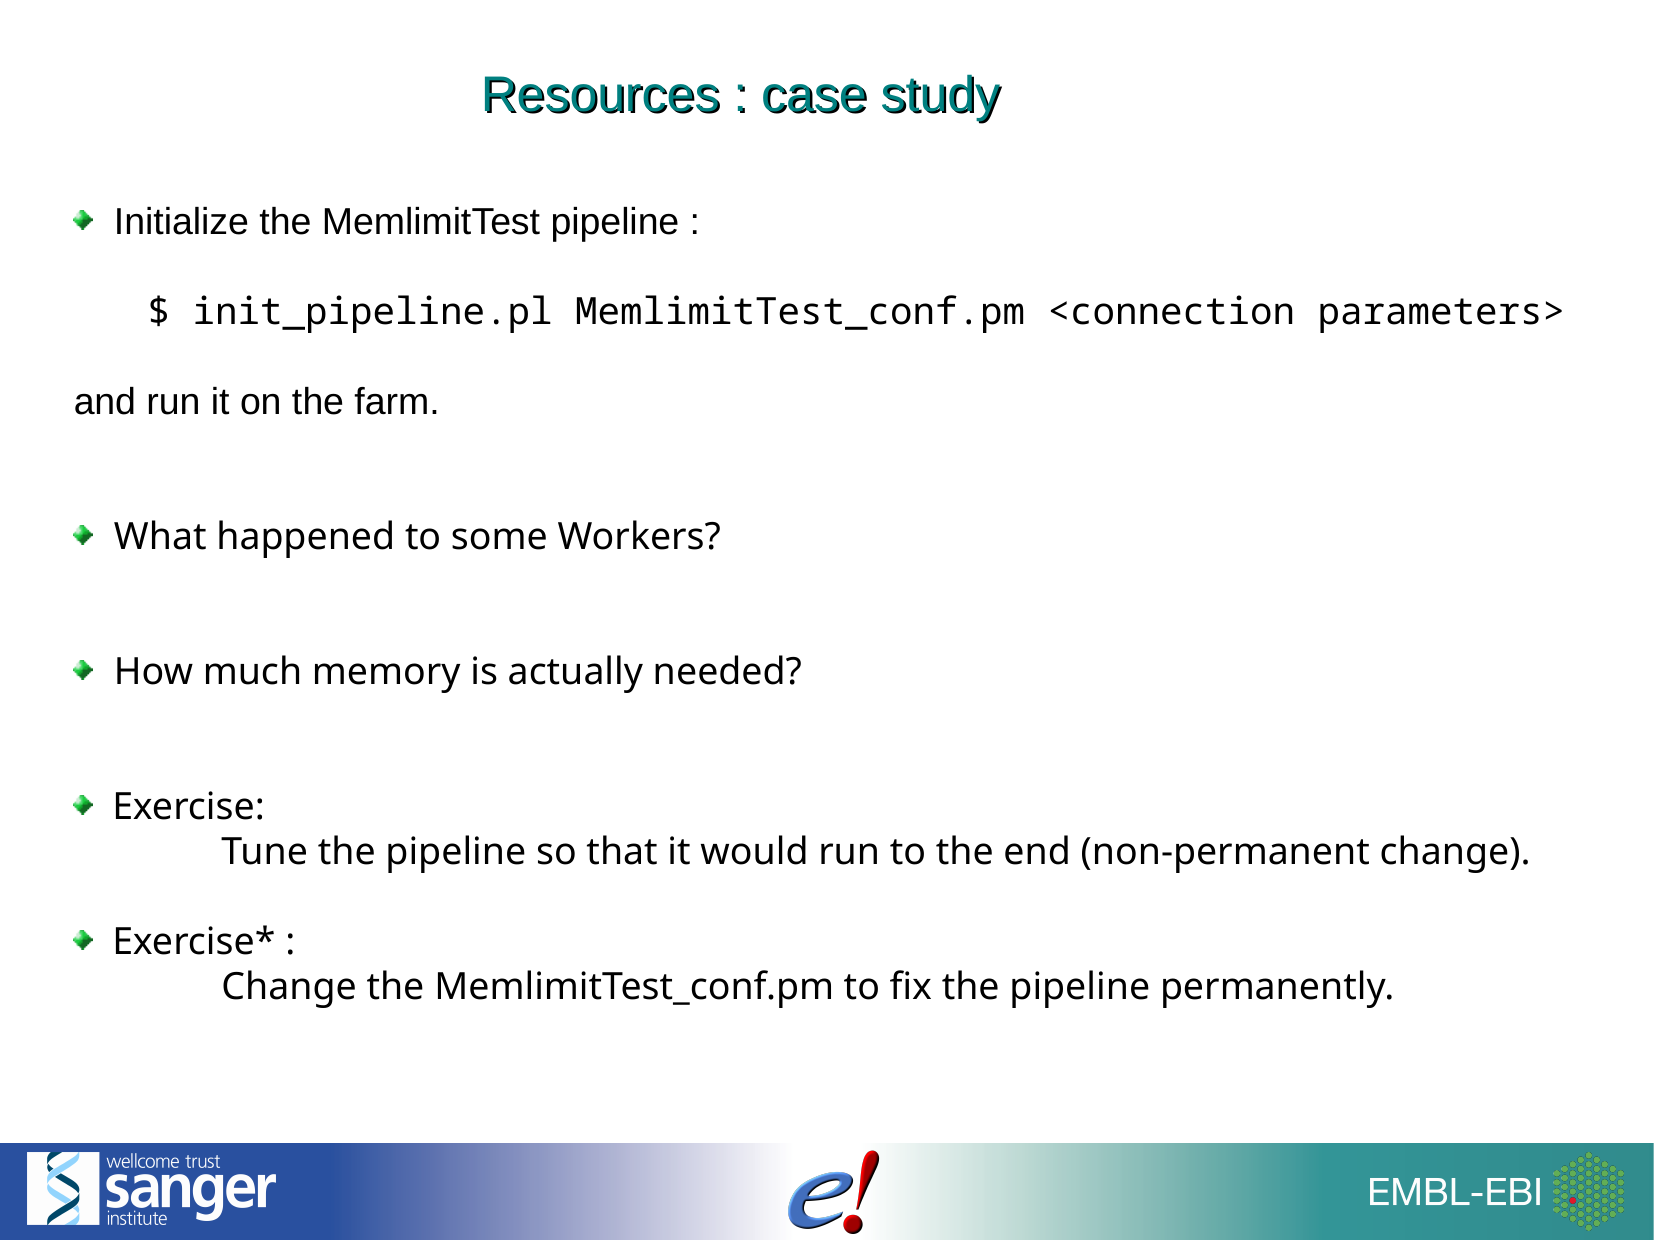

Resources : case study
 Initialize the MemlimitTest pipeline :
	$ init_pipeline.pl MemlimitTest_conf.pm <connection parameters>
and run it on the farm.
 What happened to some Workers?
 How much memory is actually needed?
 Exercise:
 		Tune the pipeline so that it would run to the end (non-permanent change).
 Exercise* :
		Change the MemlimitTest_conf.pm to fix the pipeline permanently.